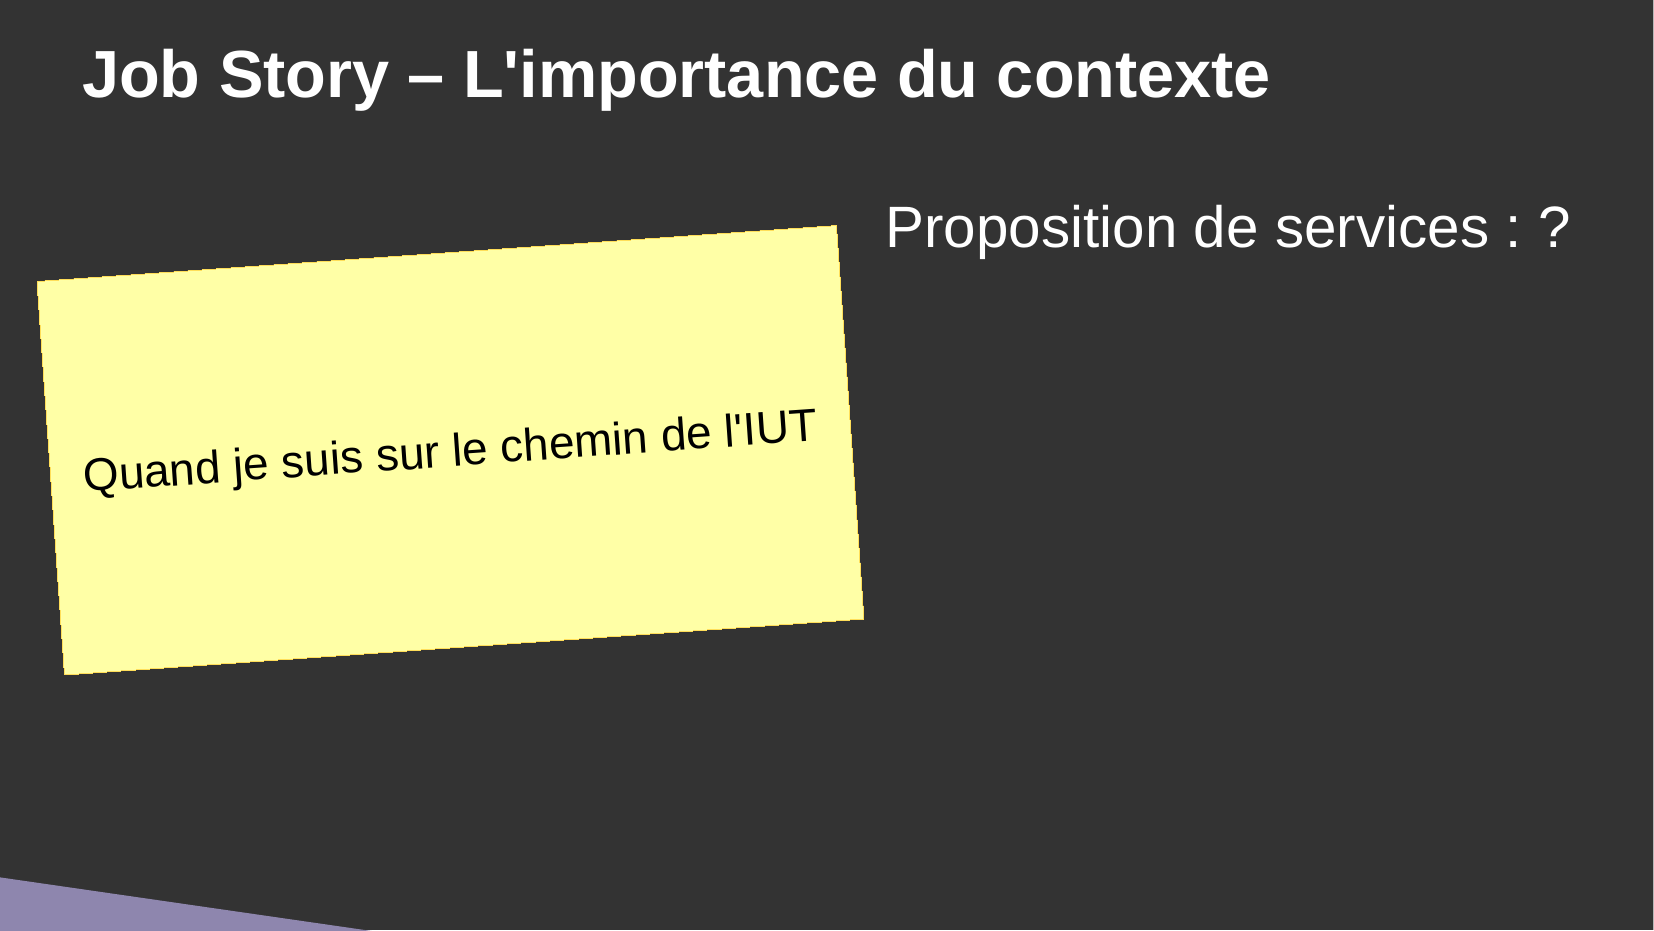

# Job Story – L'importance du contexte
Proposition de services : ?
Quand je suis sur le chemin de l'IUT